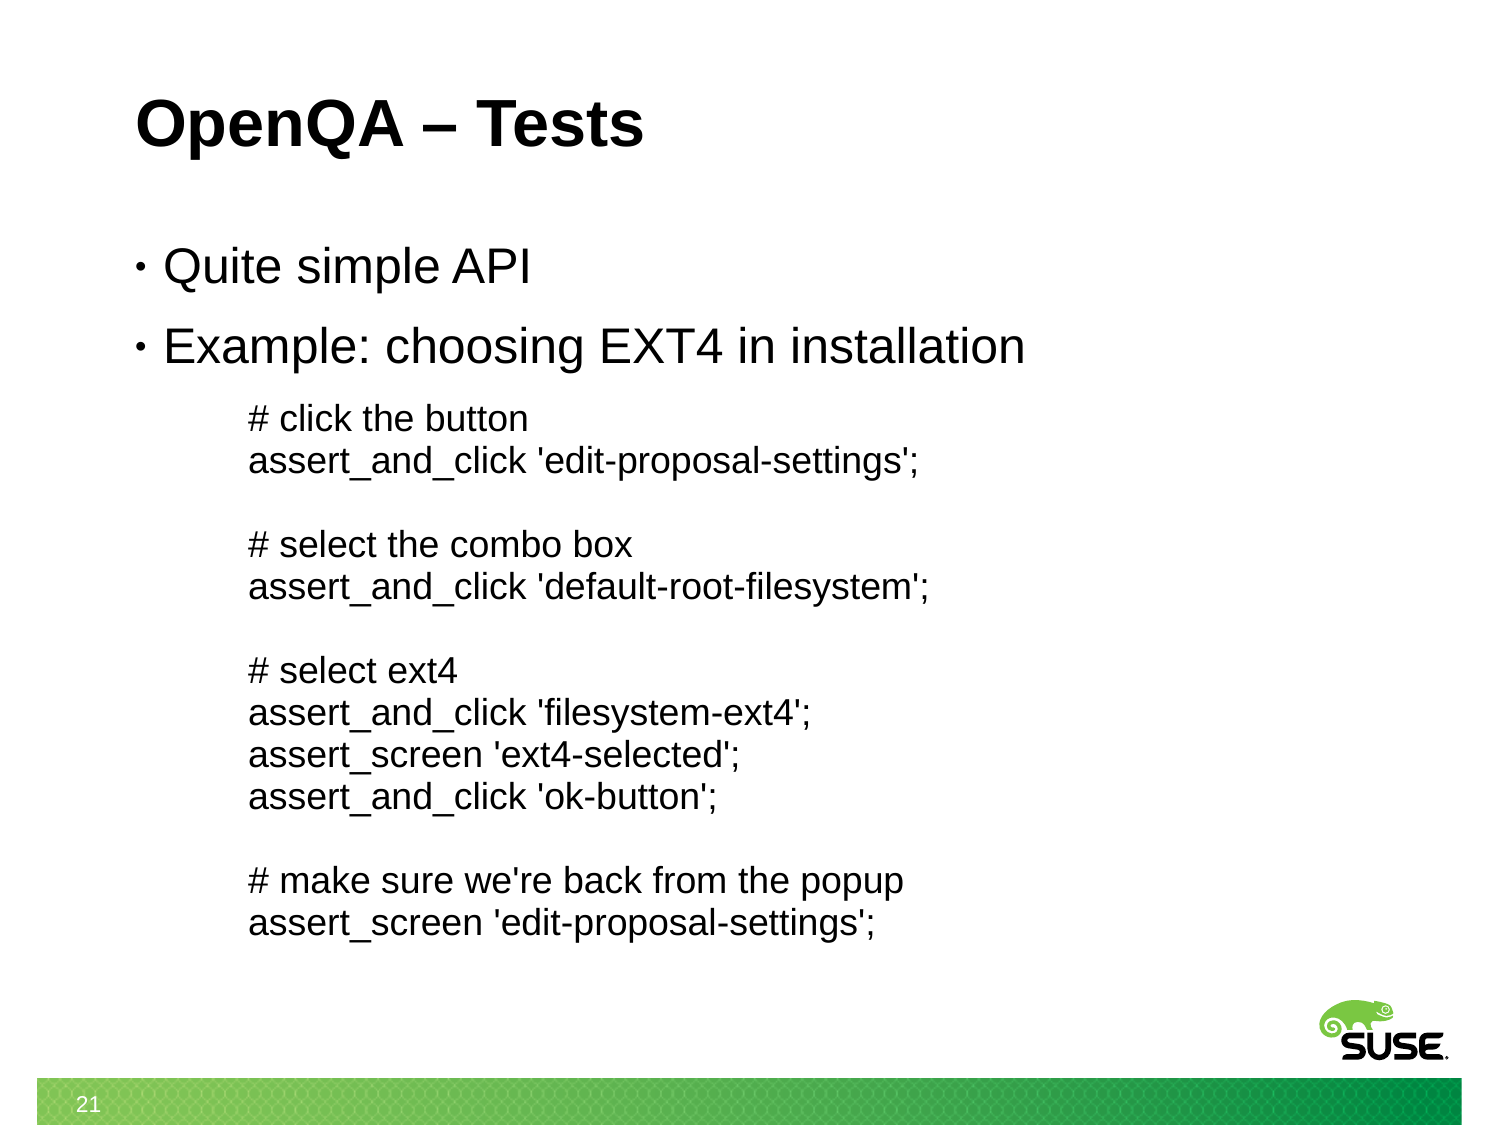

# OpenQA – Tests
Quite simple API
Example: choosing EXT4 in installation
 # click the button
 assert_and_click 'edit-proposal-settings';
 # select the combo box
 assert_and_click 'default-root-filesystem';
 # select ext4
 assert_and_click 'filesystem-ext4';
 assert_screen 'ext4-selected';
 assert_and_click 'ok-button';
 # make sure we're back from the popup
 assert_screen 'edit-proposal-settings';